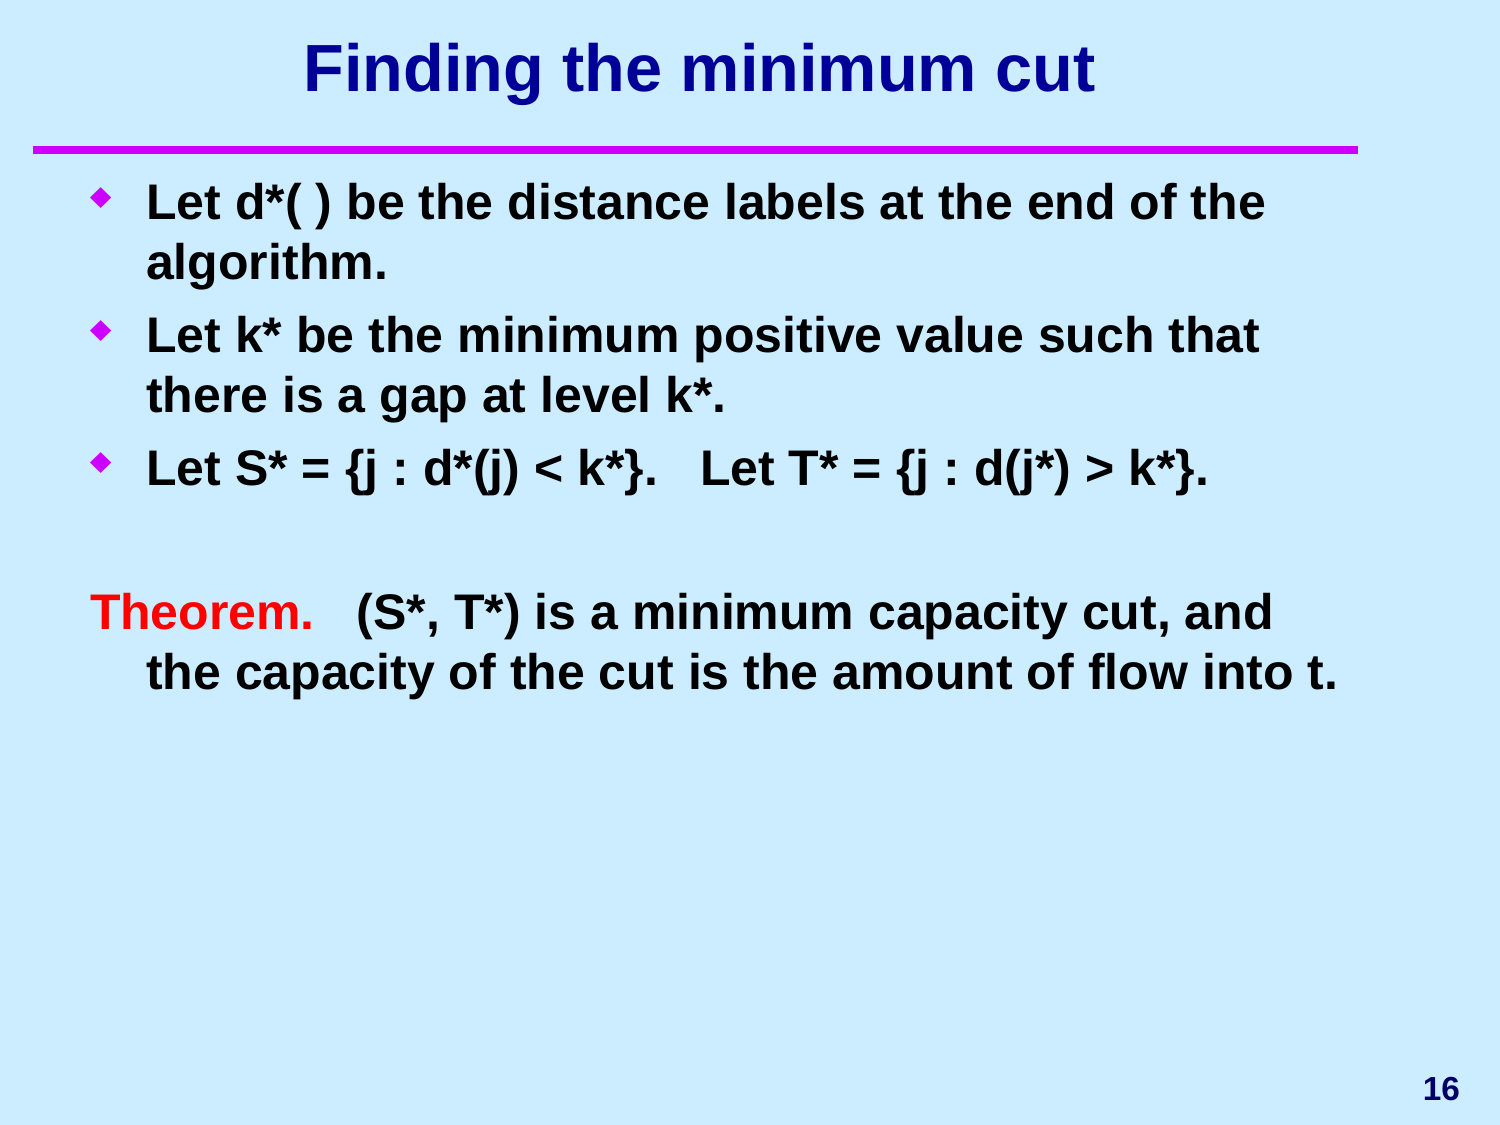

# Finding the minimum cut
Let d*( ) be the distance labels at the end of the algorithm.
Let k* be the minimum positive value such that there is a gap at level k*.
Let S* = {j : d*(j) < k*}. Let T* = {j : d(j*) > k*}.
Theorem. (S*, T*) is a minimum capacity cut, and the capacity of the cut is the amount of flow into t.